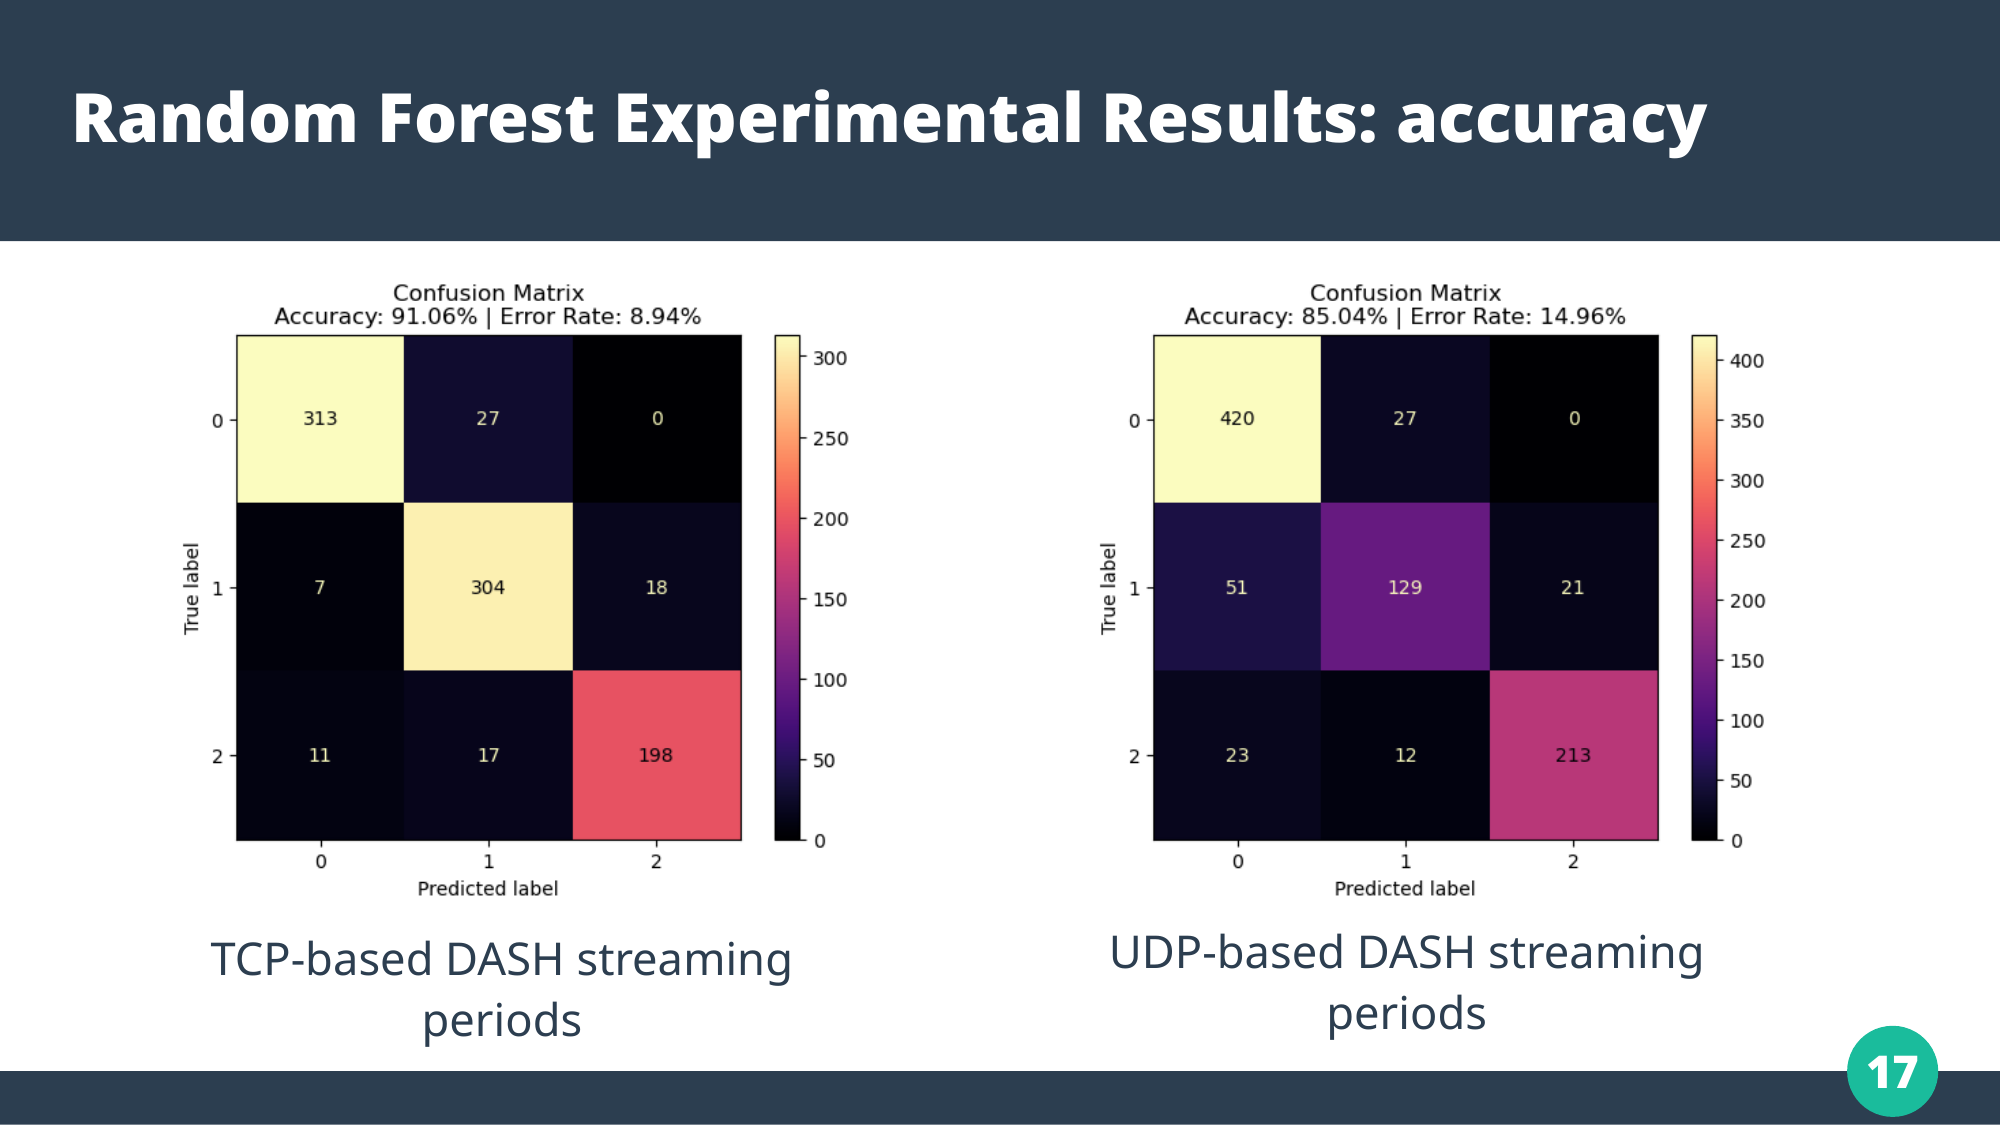

# Random Forest Experimental Results: accuracy
UDP-based DASH streaming
periods
TCP-based DASH streaming
periods